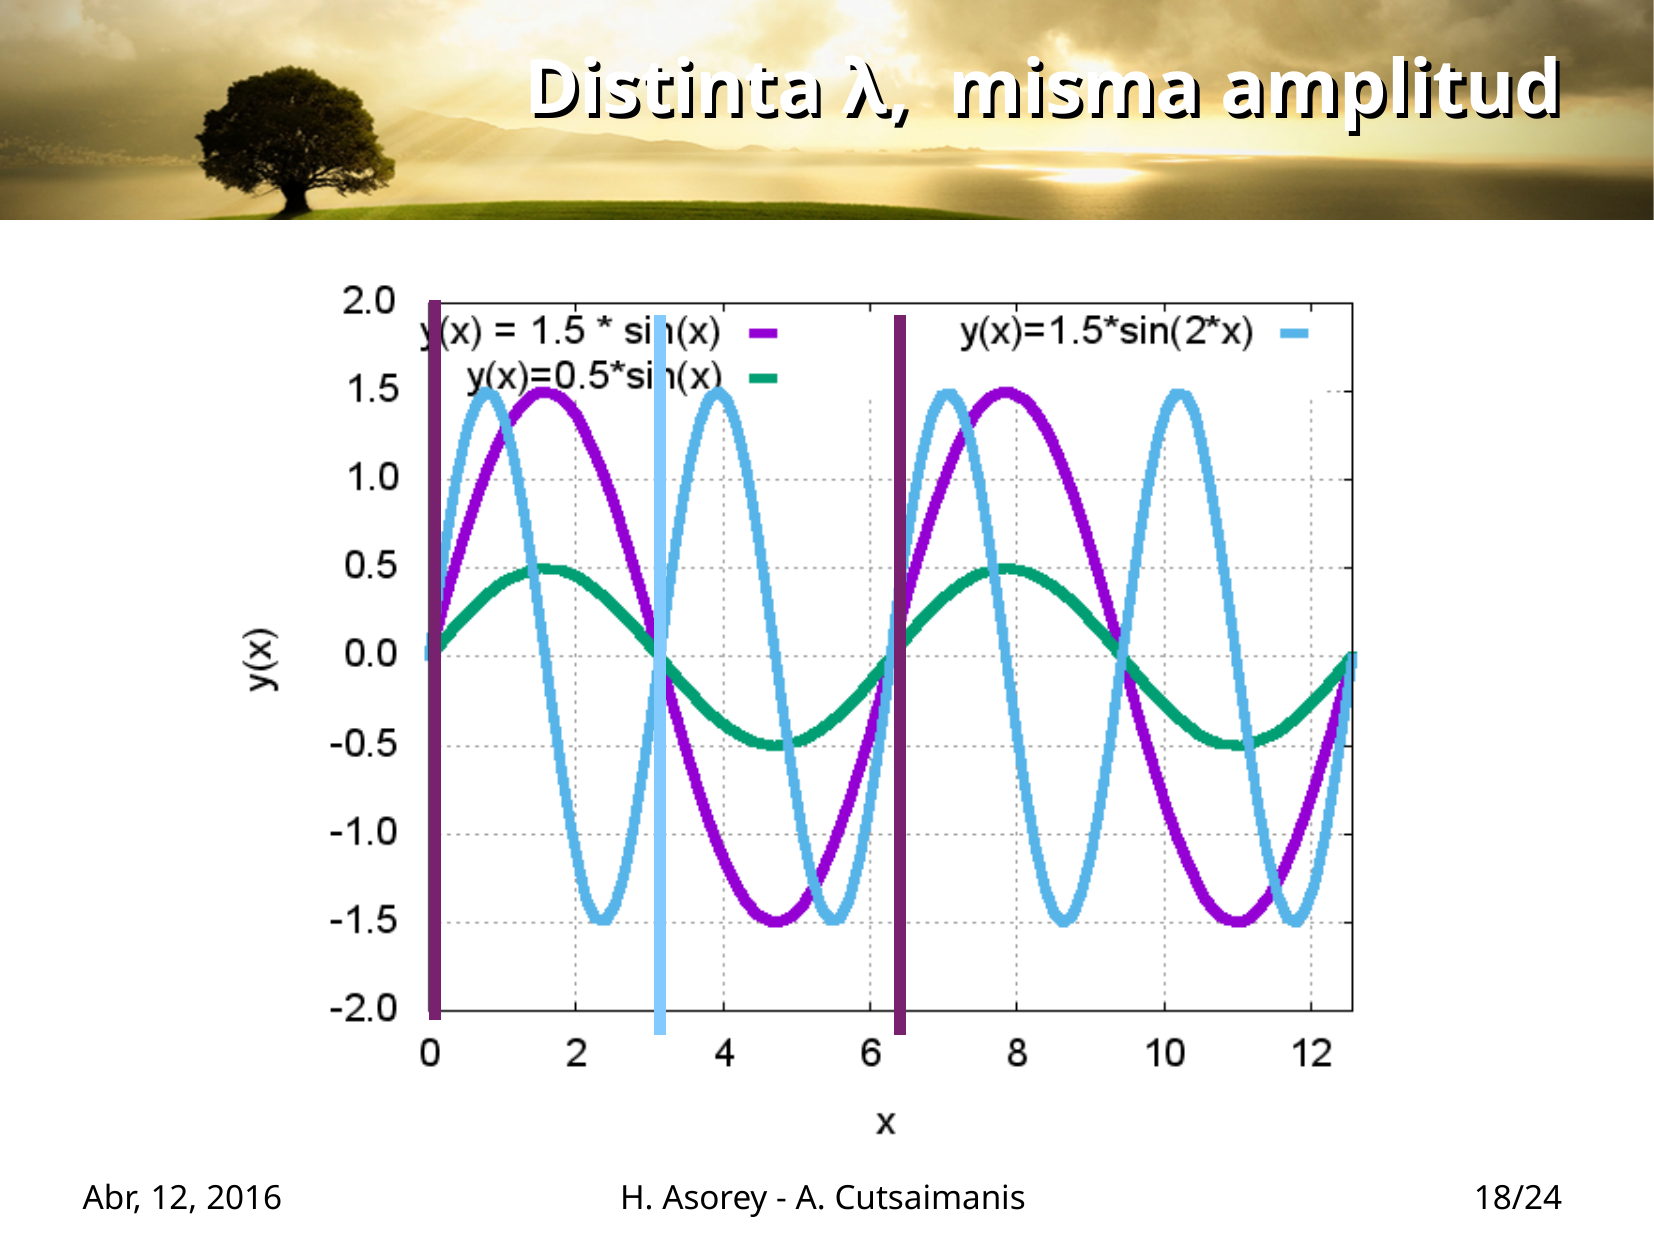

# Distinta λ, misma amplitud
Abr, 12, 2016
H. Asorey - A. Cutsaimanis
18